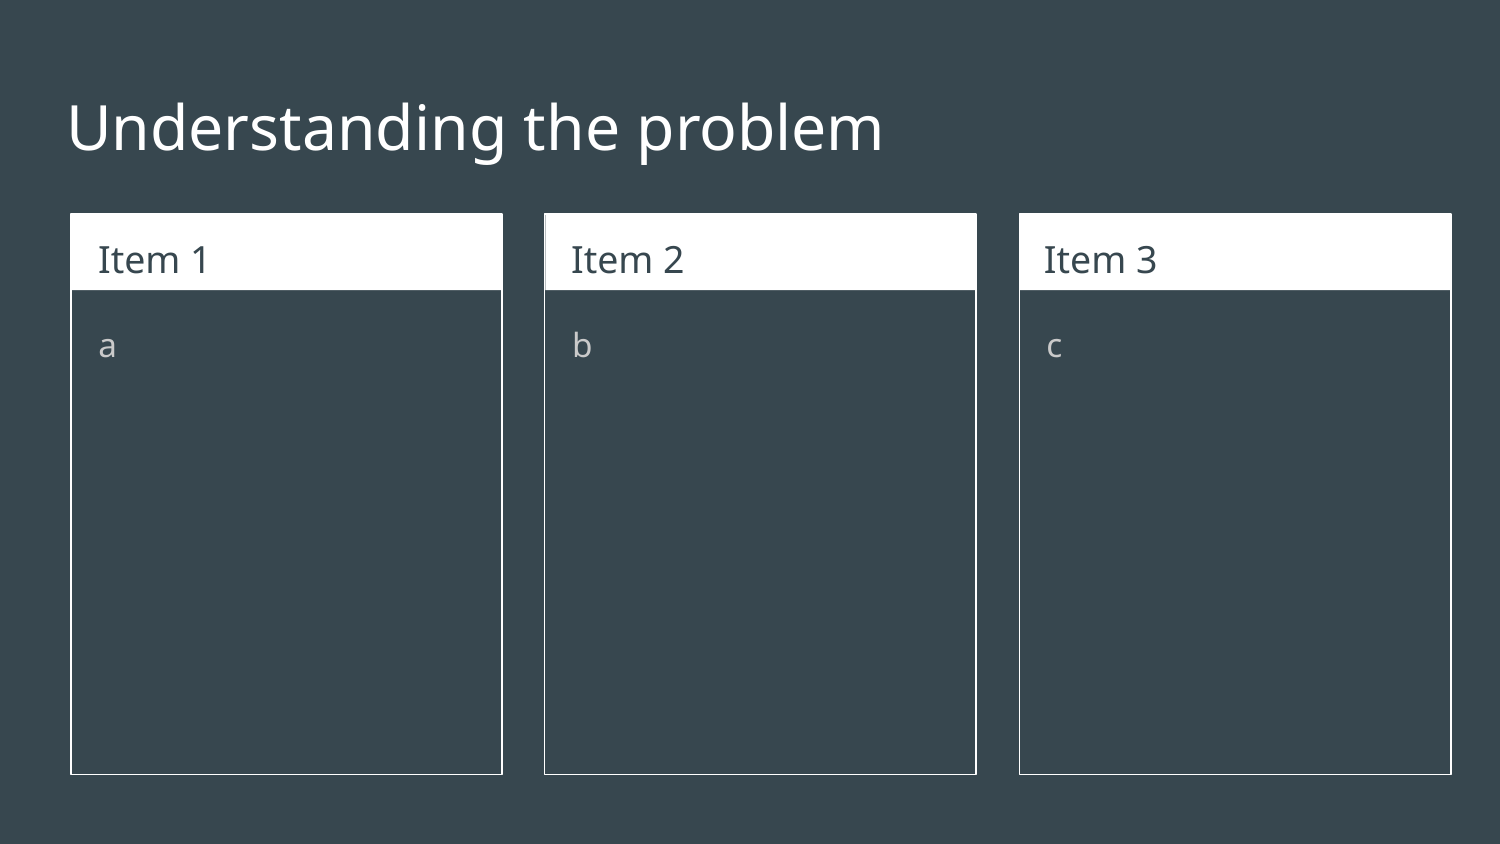

# Understanding the problem
Item 1
Item 2
Item 3
a
b
c